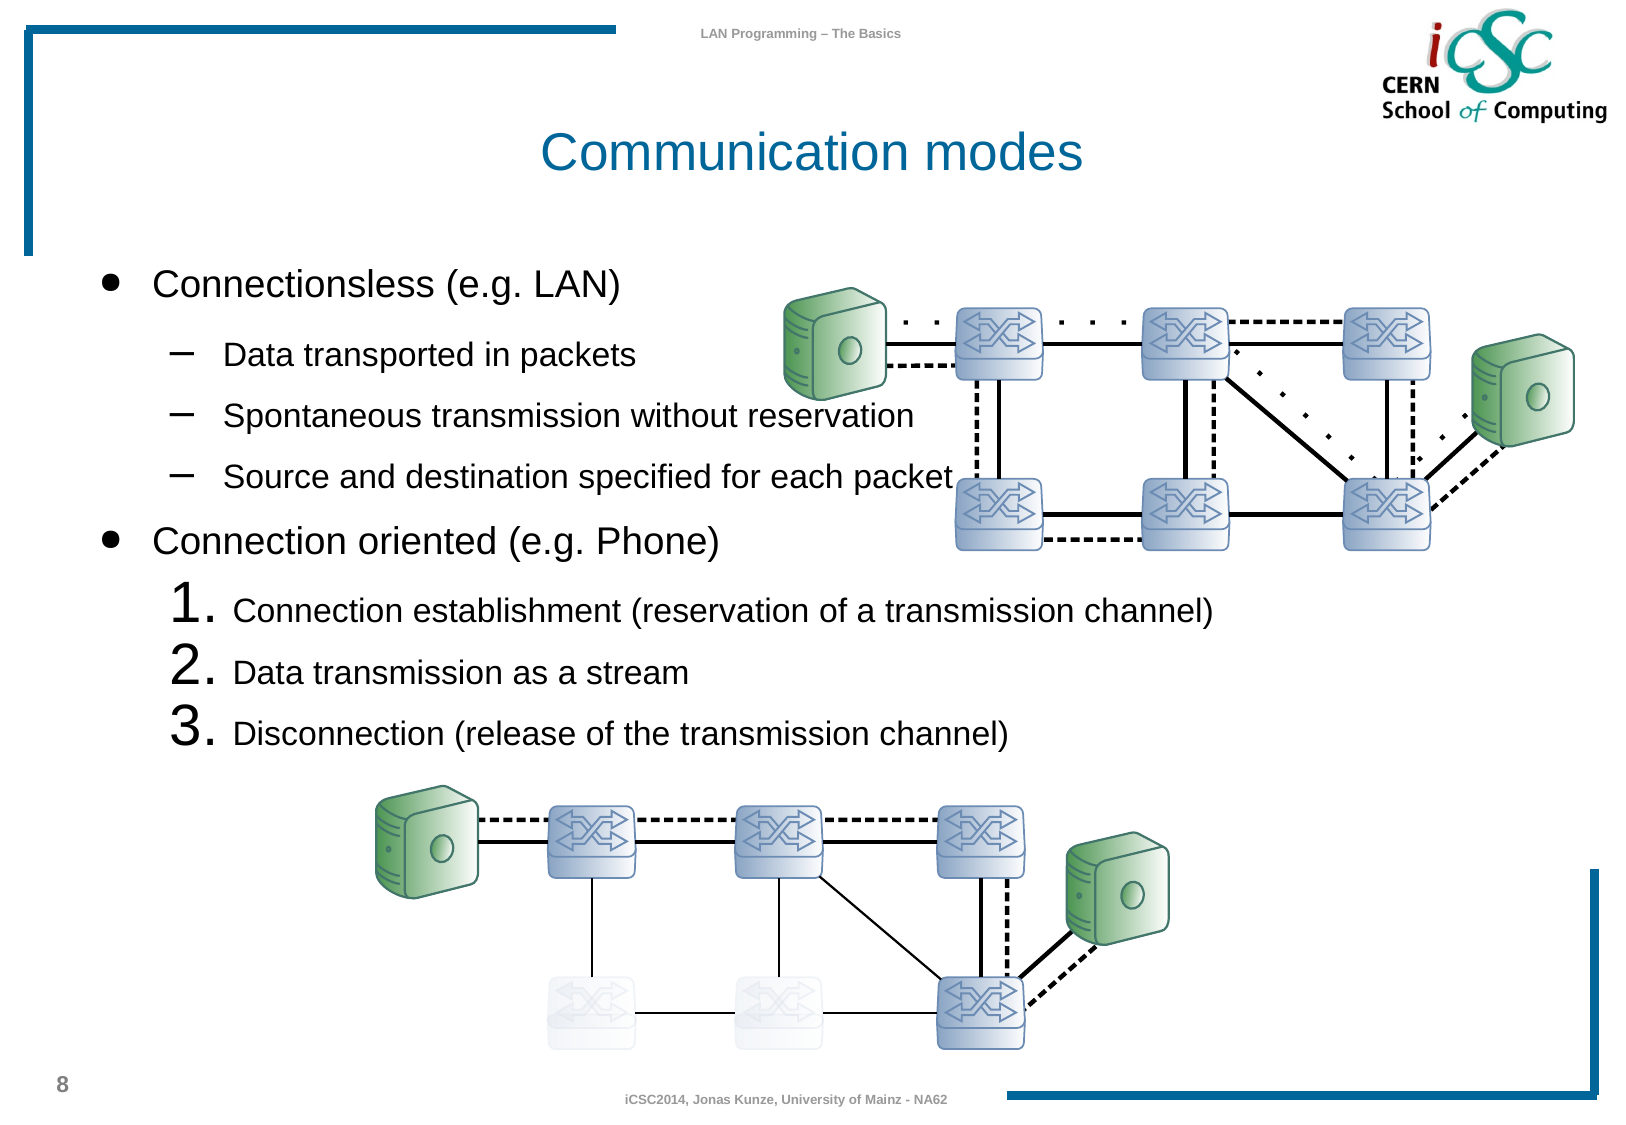

# Communication modes
Connectionsless (e.g. LAN)
Data transported in packets
Spontaneous transmission without reservation
Source and destination specified for each packet
Connection oriented (e.g. Phone)
 Connection establishment (reservation of a transmission channel)
 Data transmission as a stream
 Disconnection (release of the transmission channel)